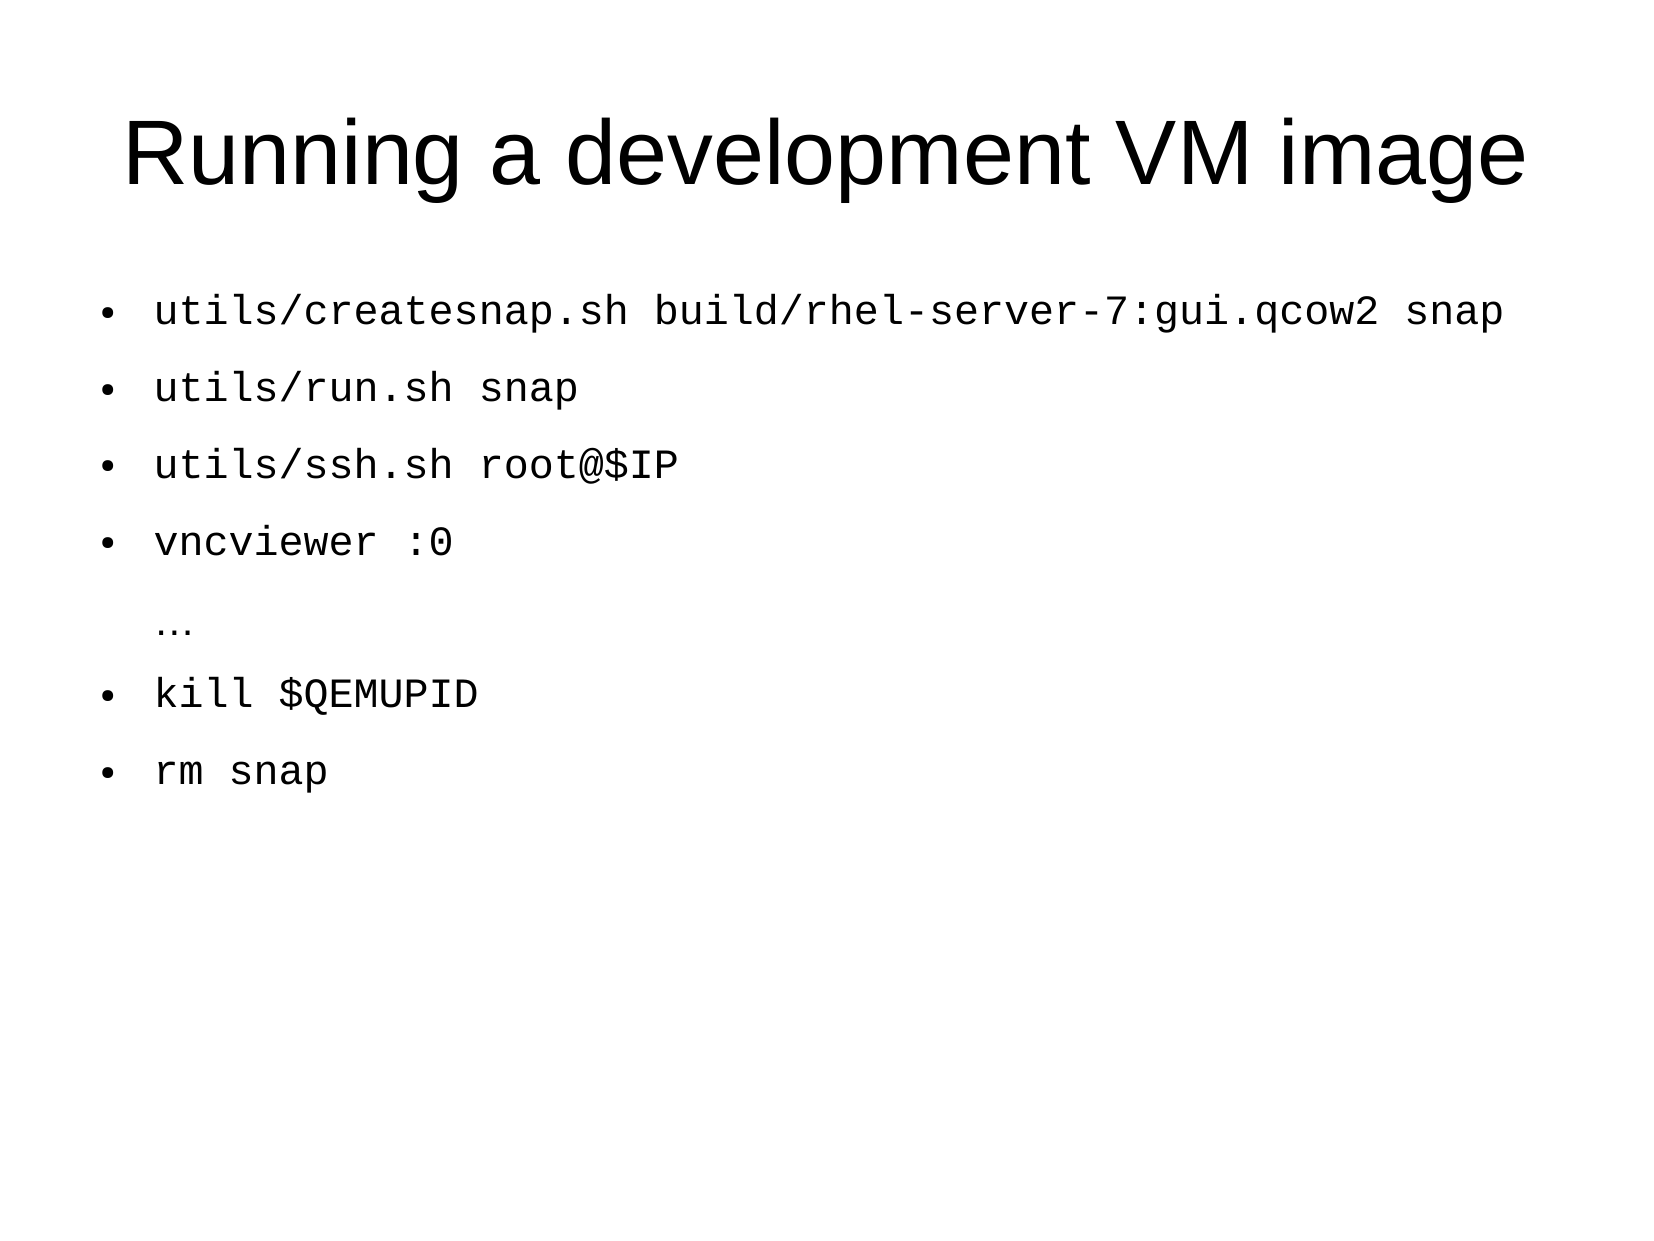

# Running a development VM image
utils/createsnap.sh build/rhel-server-7:gui.qcow2 snap
utils/run.sh snap
utils/ssh.sh root@$IP
vncviewer :0
…
kill $QEMUPID
rm snap